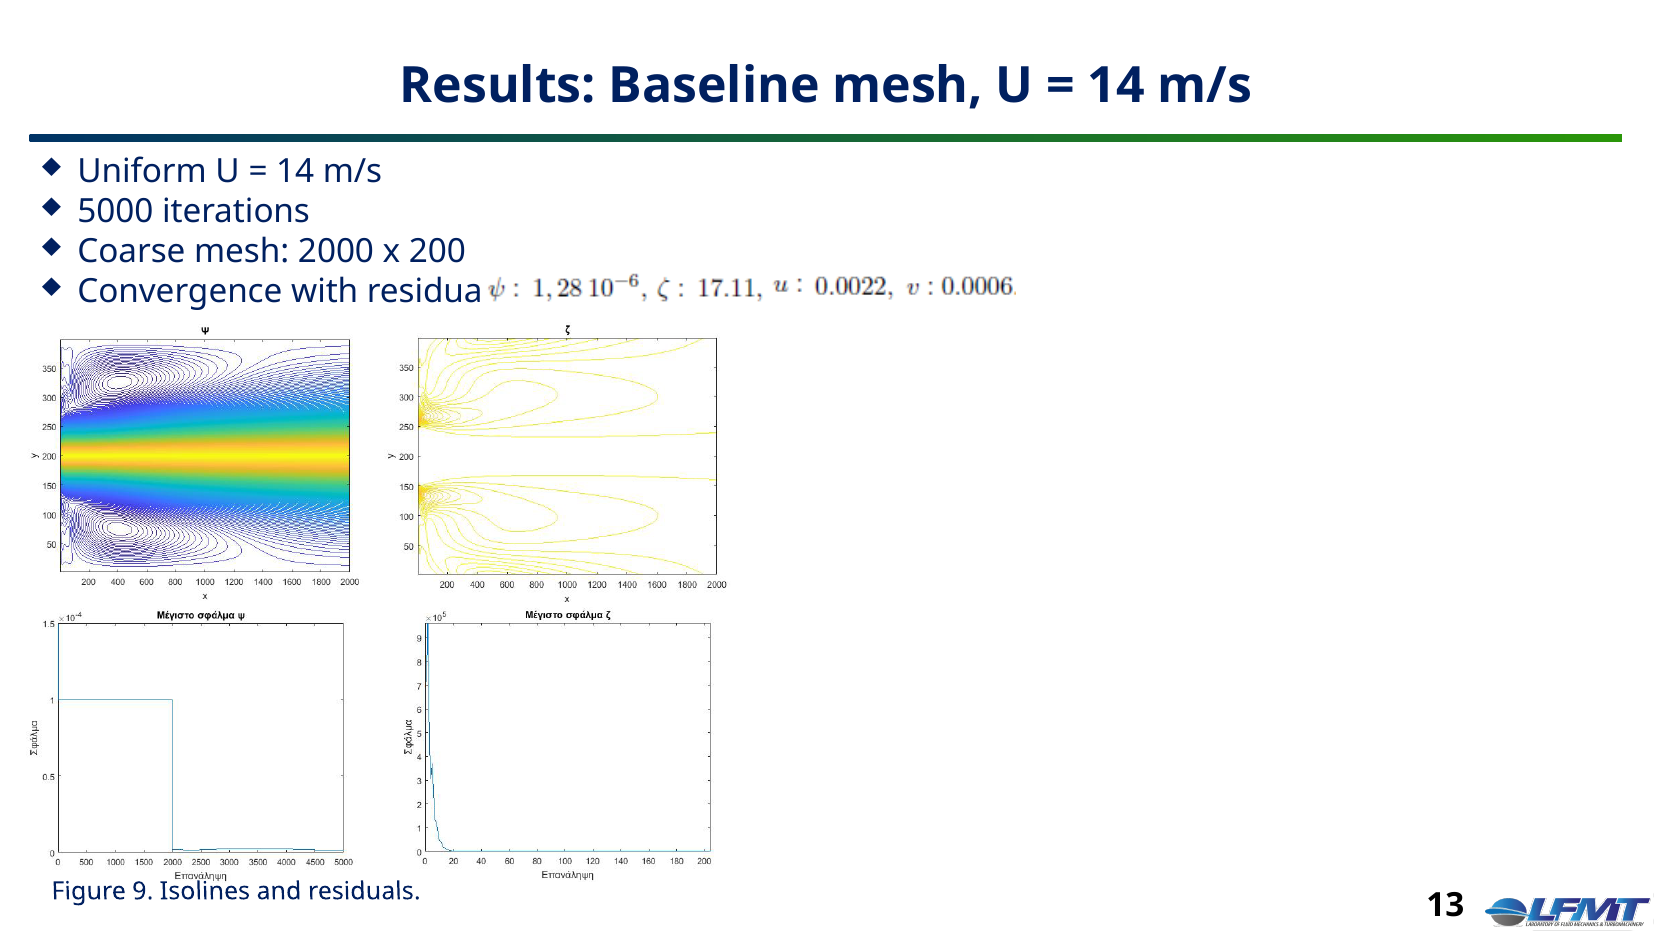

# Results: Baseline mesh, U = 14 m/s
Uniform U = 14 m/s
5000 iterations
Coarse mesh: 2000 x 200
Convergence with residuals:
Figure 9. Isolines and residuals.